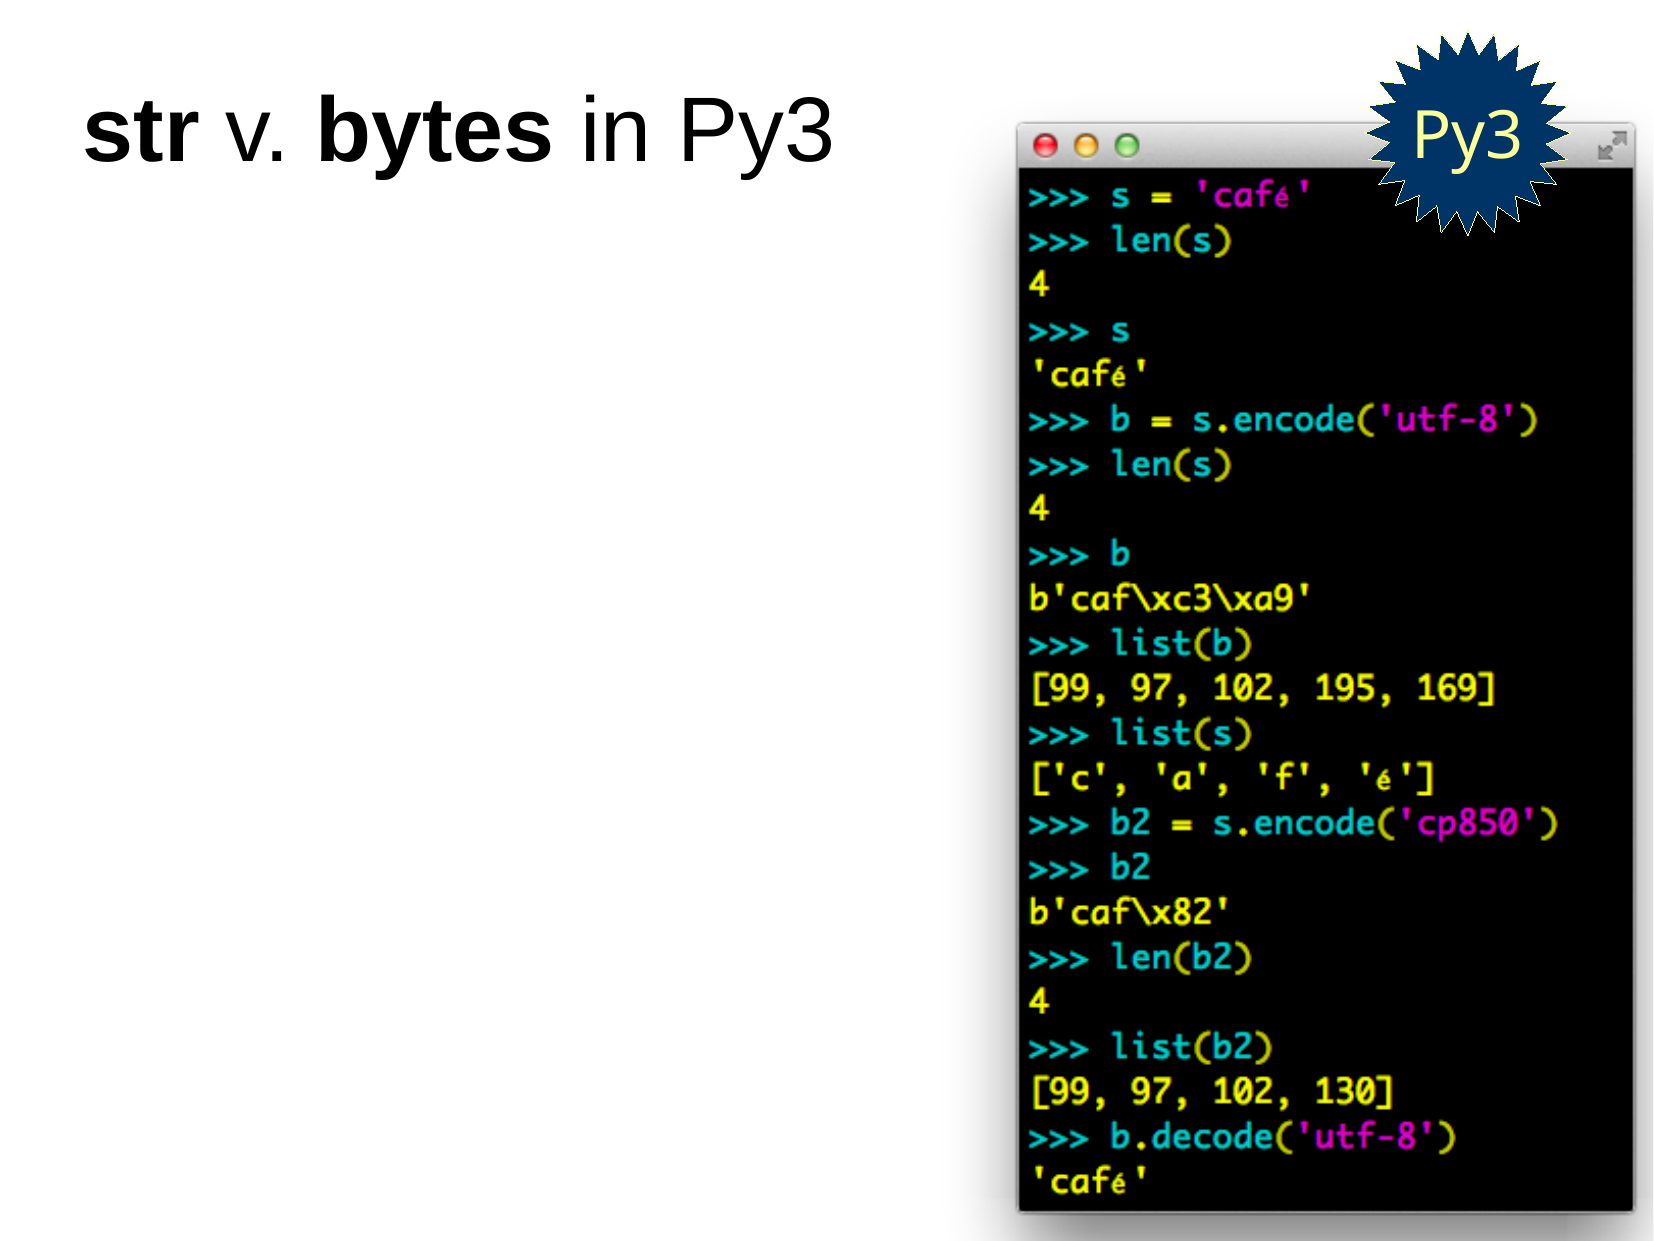

Py3
# str v. bytes in Py3